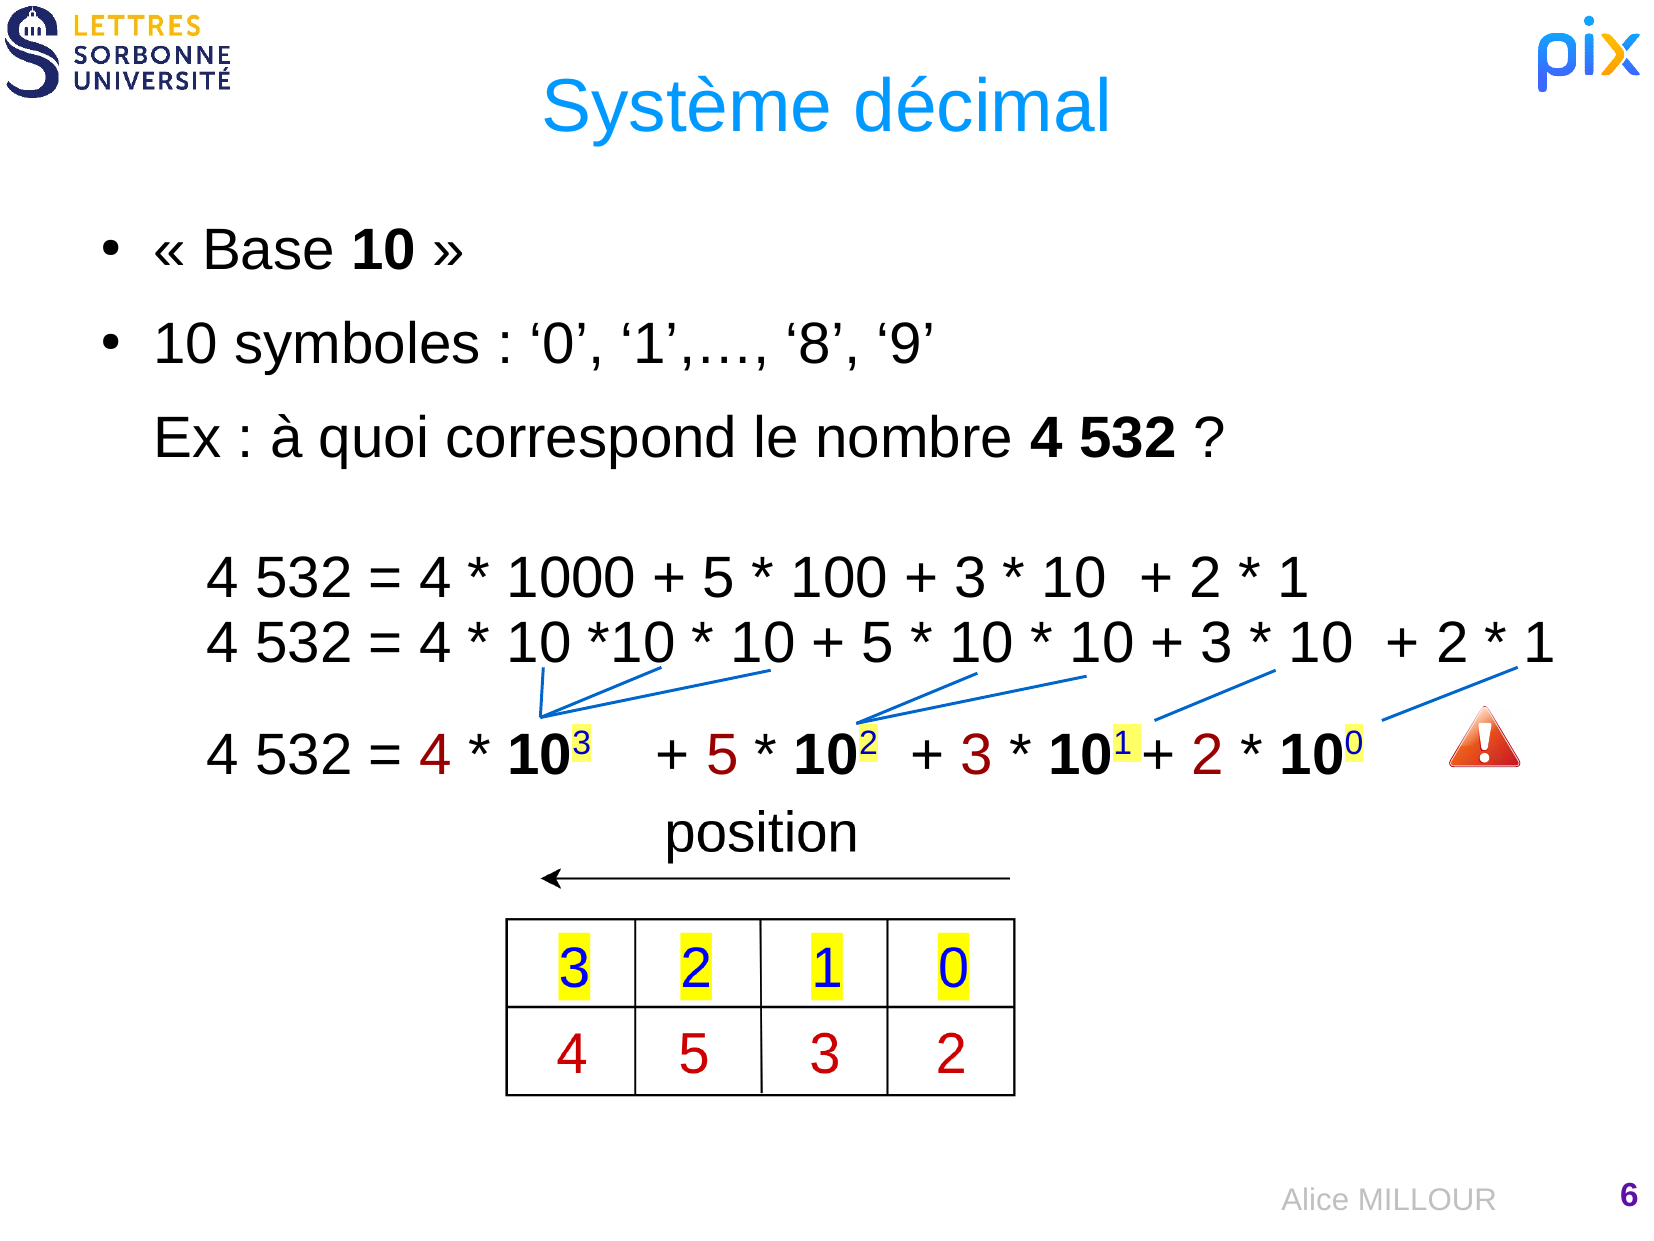

# Système décimal
« Base 10 »
10 symboles : ‘0’, ‘1’,…, ‘8’, ‘9’
Ex : à quoi correspond le nombre 4 532 ?
4 532 = 4 * 1000 + 5 * 100 + 3 * 10 + 2 * 1
4 532 = 4 * 10 *10 * 10 + 5 * 10 * 10 + 3 * 10 + 2 * 1
4 532 = 4 * 103 + 5 * 102 + 3 * 101 + 2 * 100